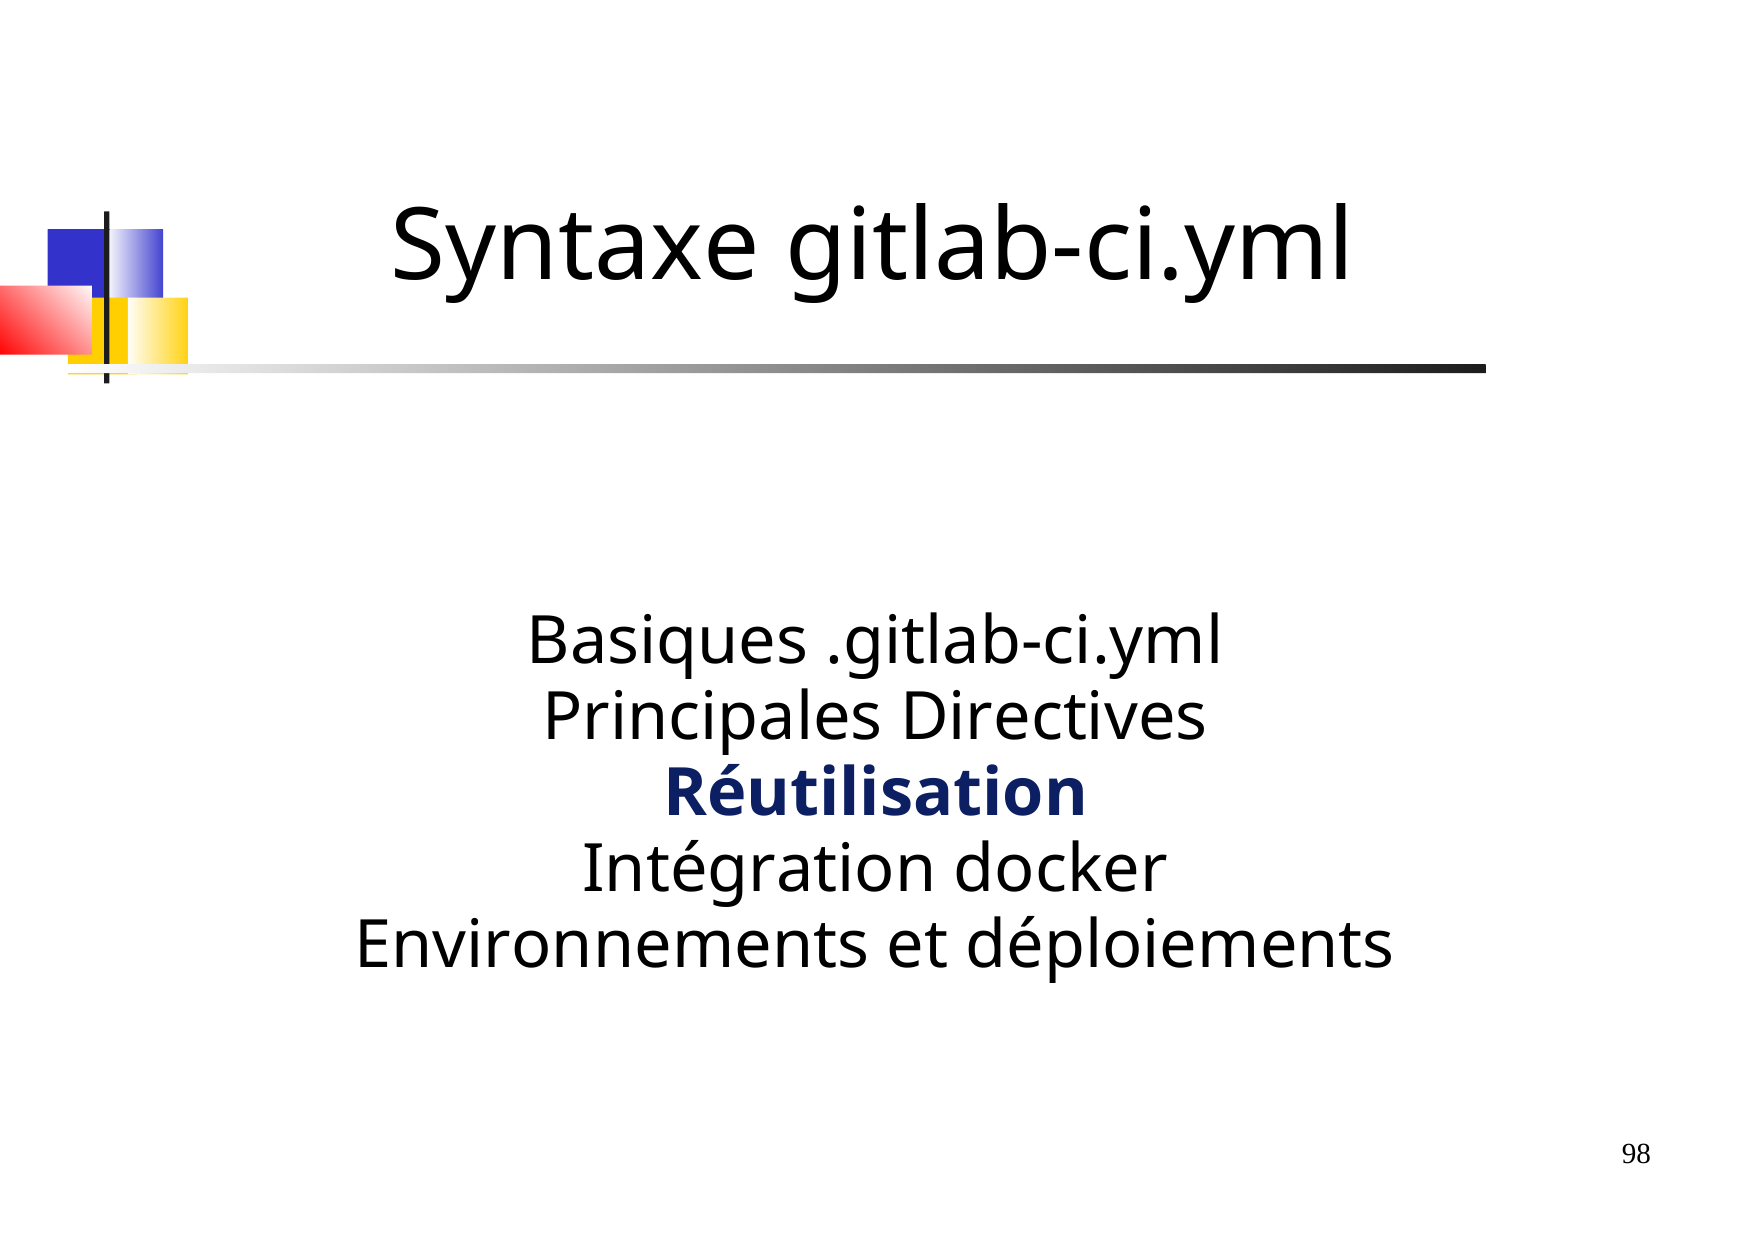

# Syntaxe gitlab-ci.yml
Basiques .gitlab-ci.yml
Principales Directives
Réutilisation
Intégration docker
Environnements et déploiements